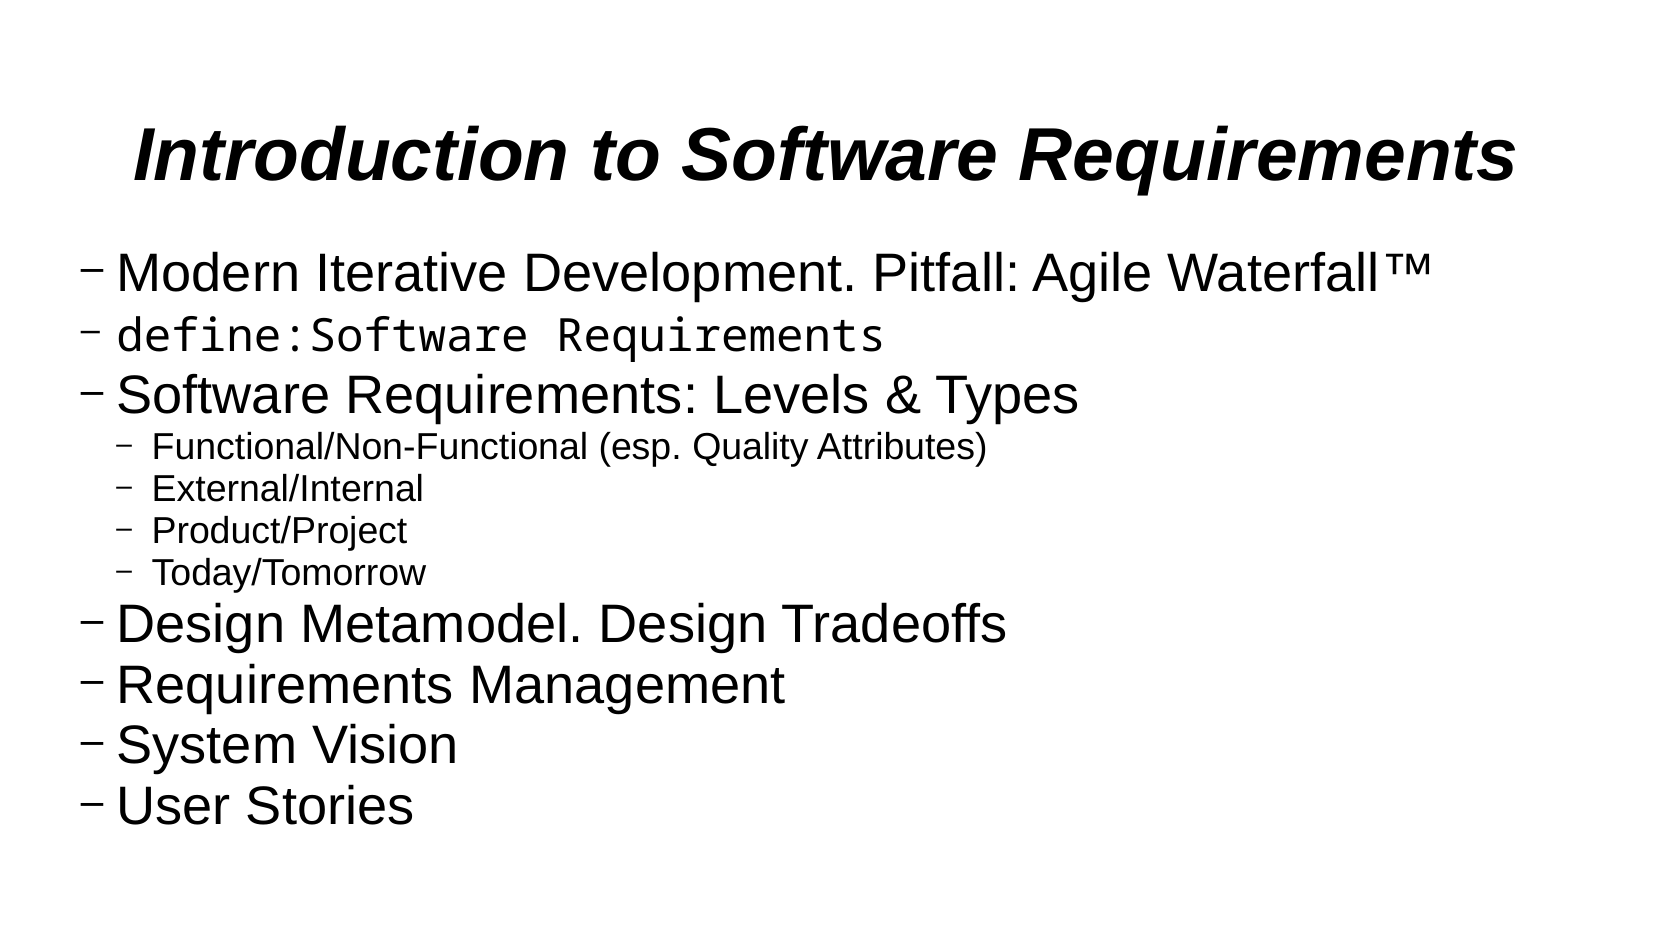

# Introduction to Software Requirements
Modern Iterative Development. Pitfall: Agile Waterfall™
define:Software Requirements
Software Requirements: Levels & Types
Functional/Non-Functional (esp. Quality Attributes)
External/Internal
Product/Project
Today/Tomorrow
Design Metamodel. Design Tradeoffs
Requirements Management
System Vision
User Stories